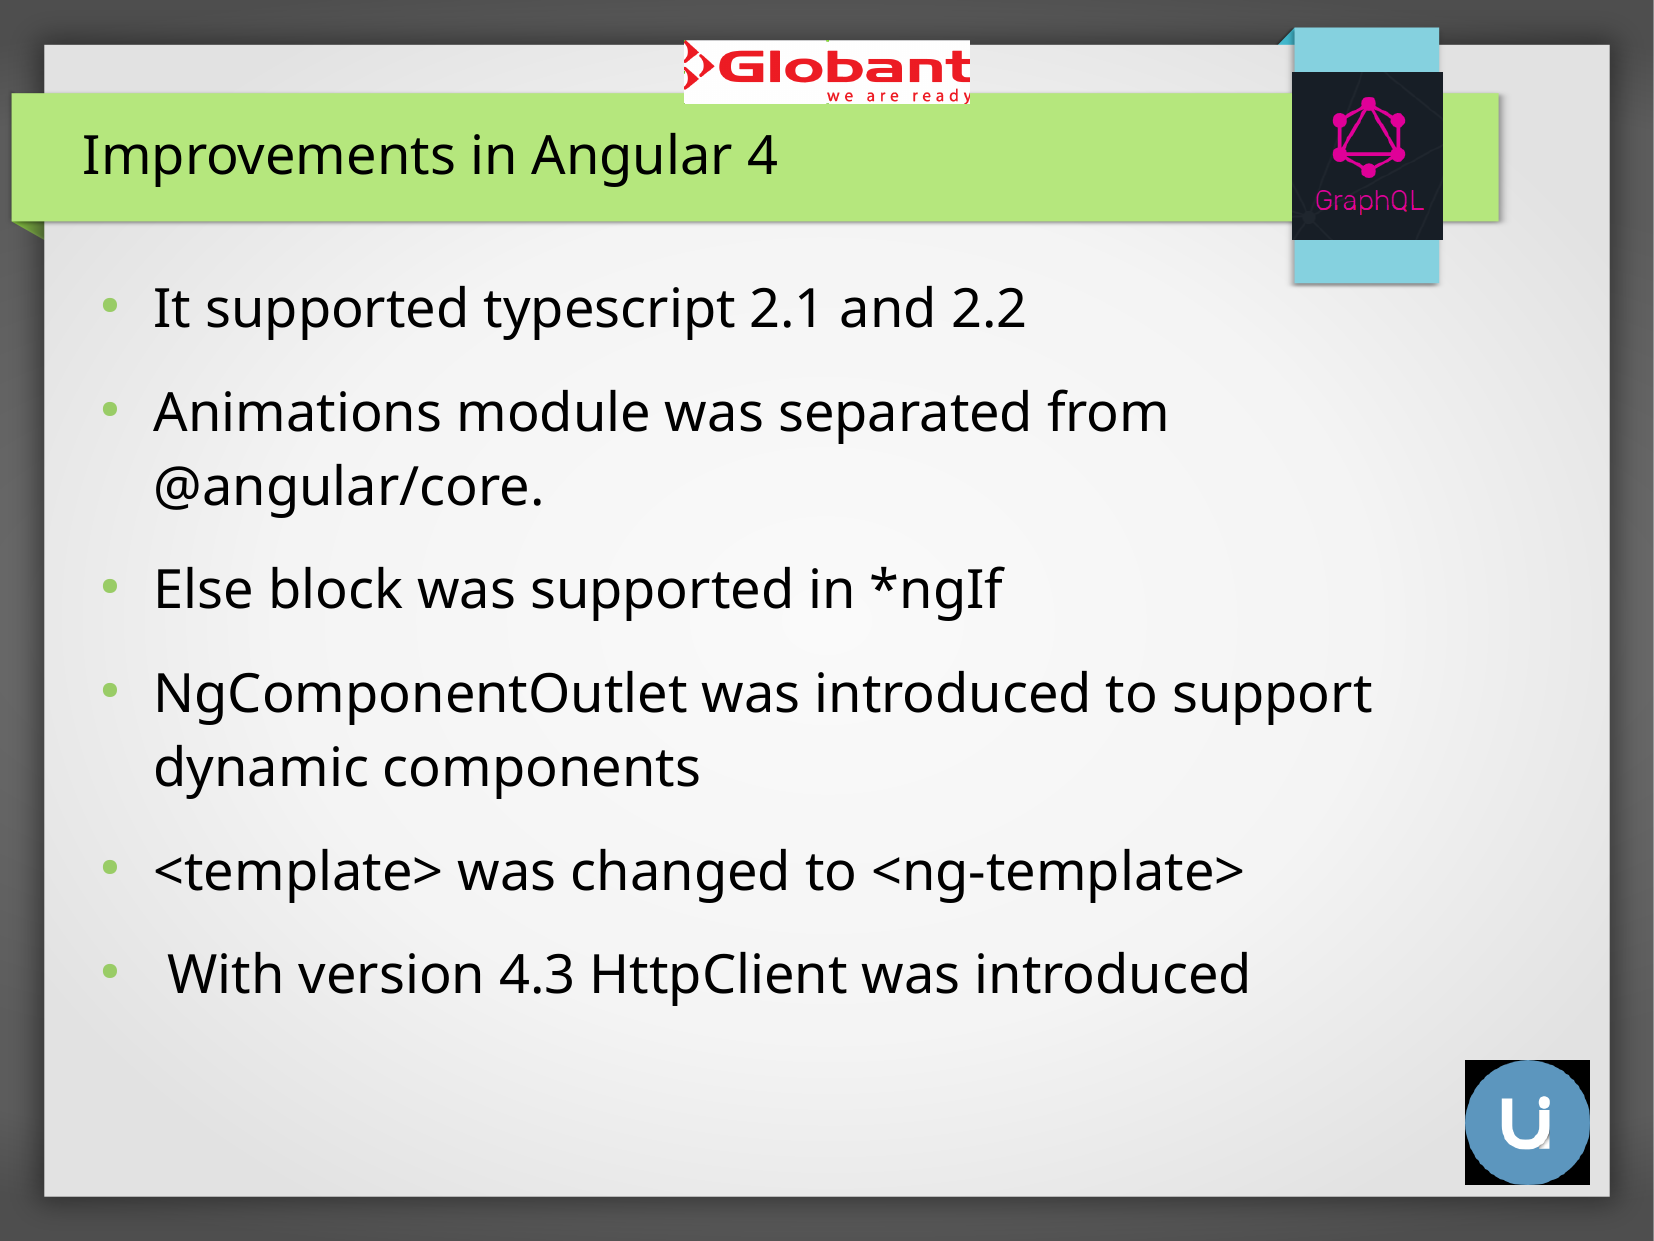

# Improvements in Angular 4
It supported typescript 2.1 and 2.2
Animations module was separated from @angular/core.
Else block was supported in *ngIf
NgComponentOutlet was introduced to support dynamic components
<template> was changed to <ng-template>
 With version 4.3 HttpClient was introduced